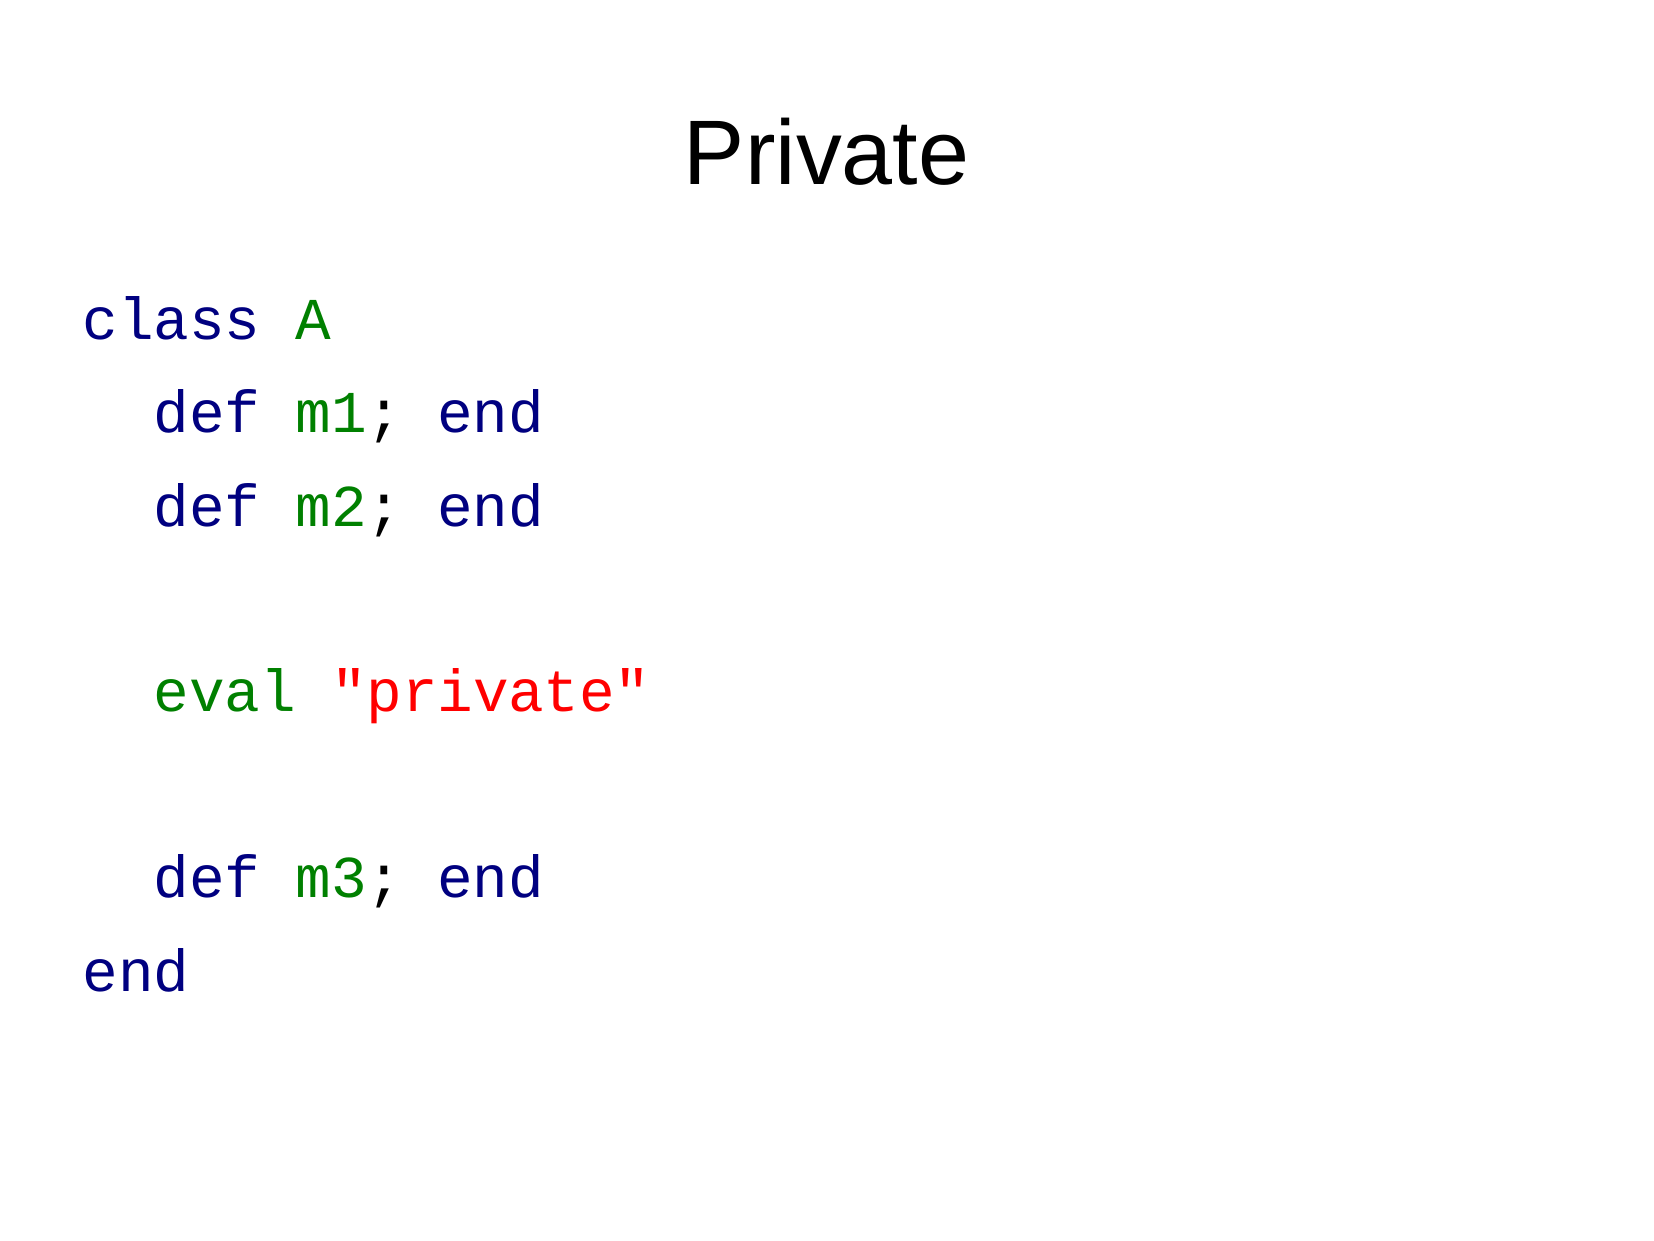

# Private
class A
 def m1; end
 def m2; end
 eval "private"
 def m3; end
end